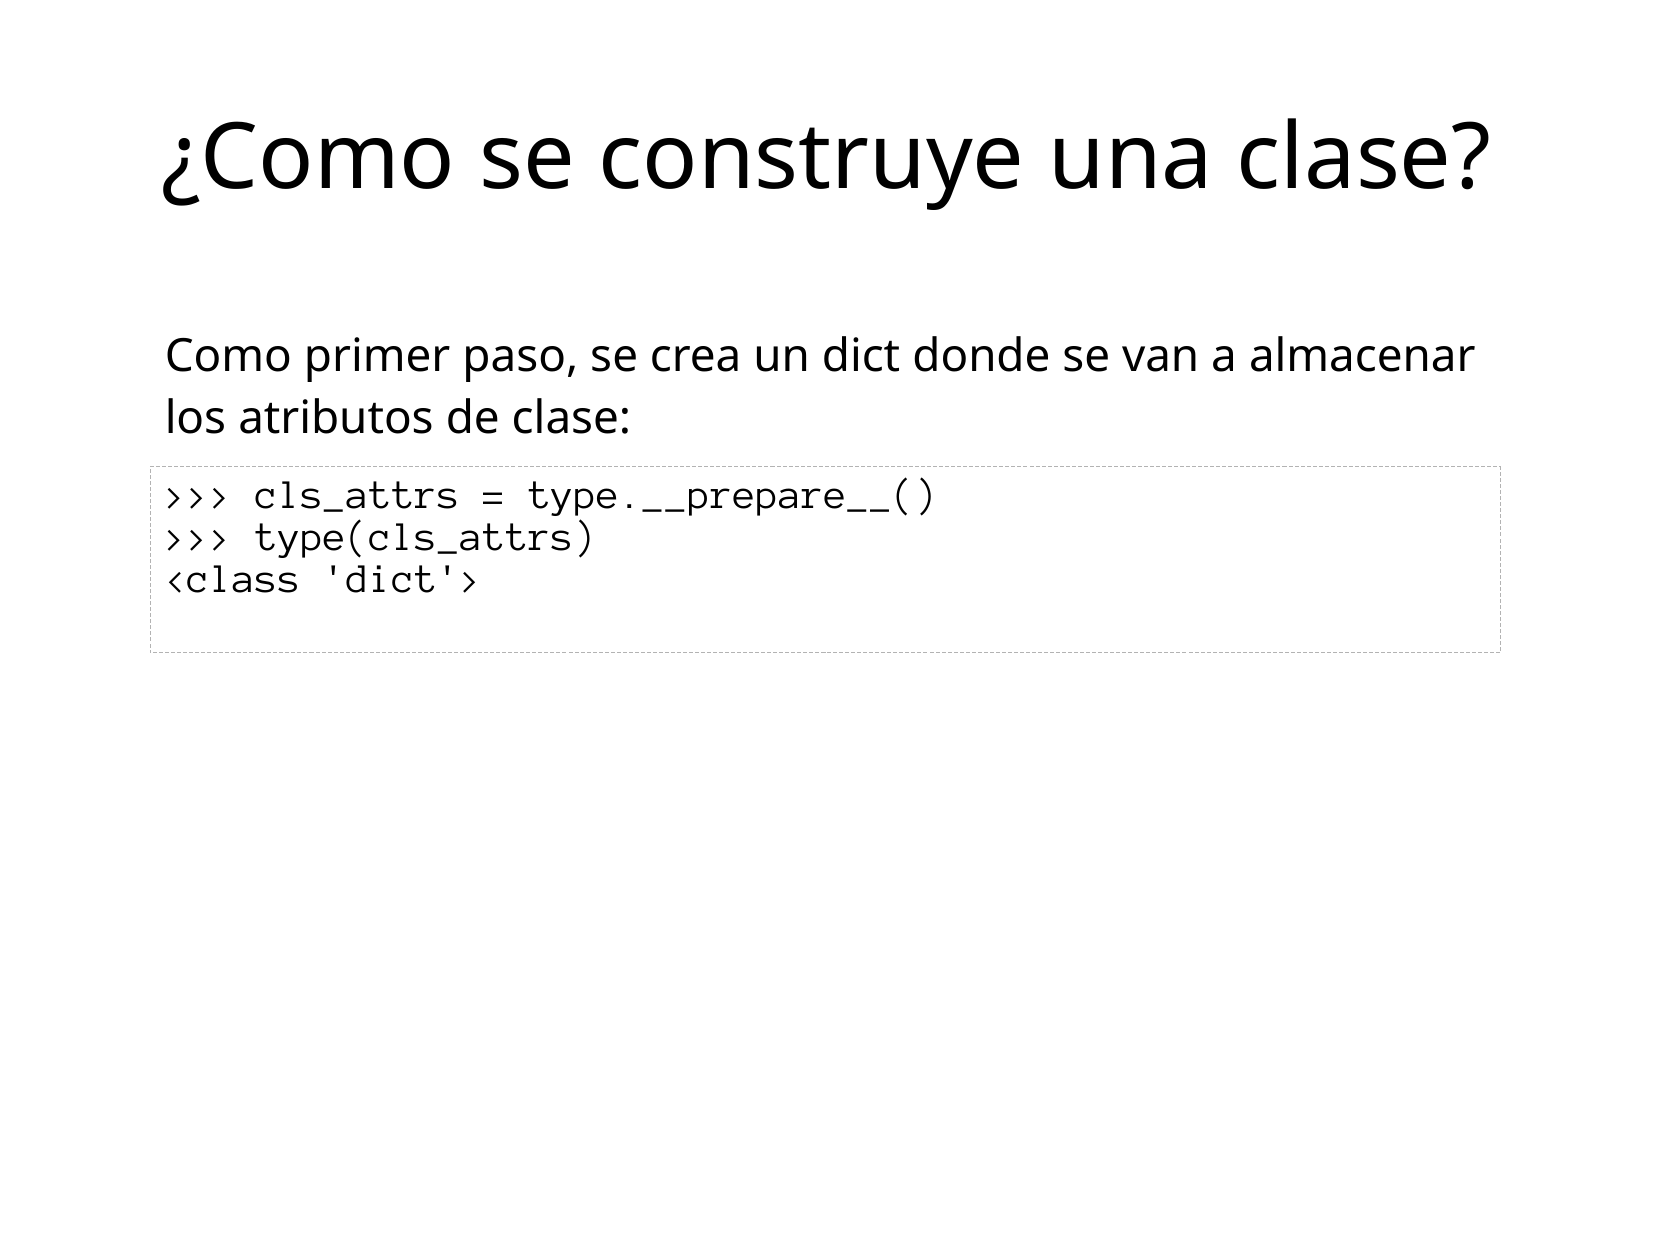

# ¿Como se construye una clase?
Como primer paso, se crea un dict donde se van a almacenar los atributos de clase:
>>> cls_attrs = type.__prepare__()
>>> type(cls_attrs)
<class 'dict'>